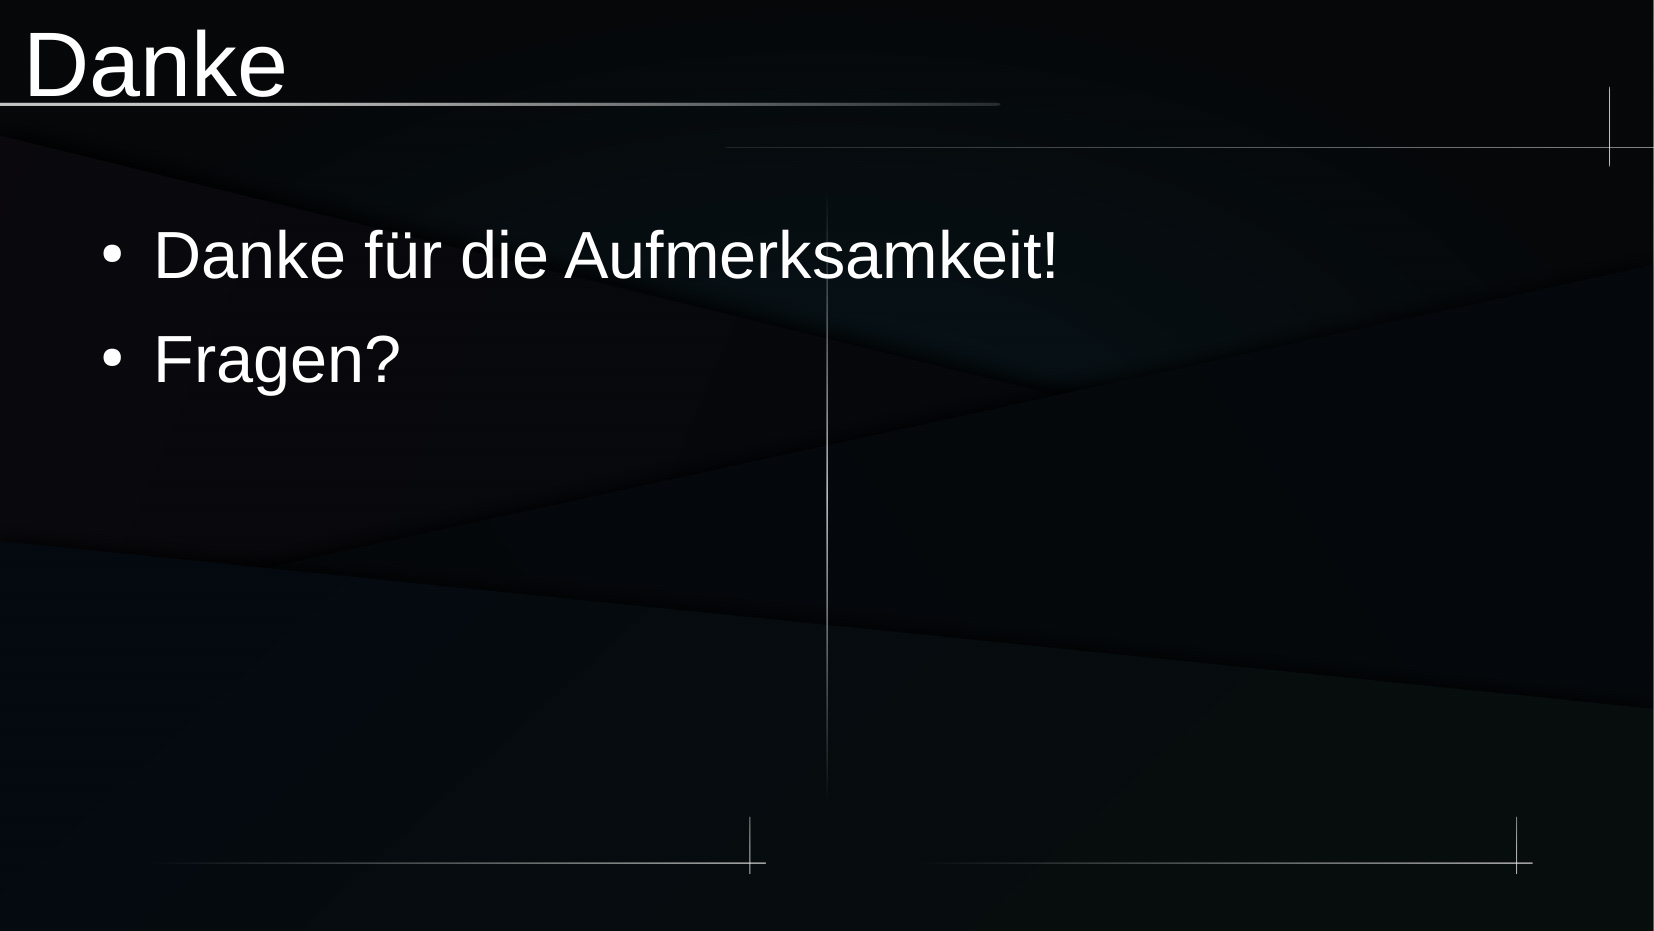

# Danke
Danke für die Aufmerksamkeit!
Fragen?